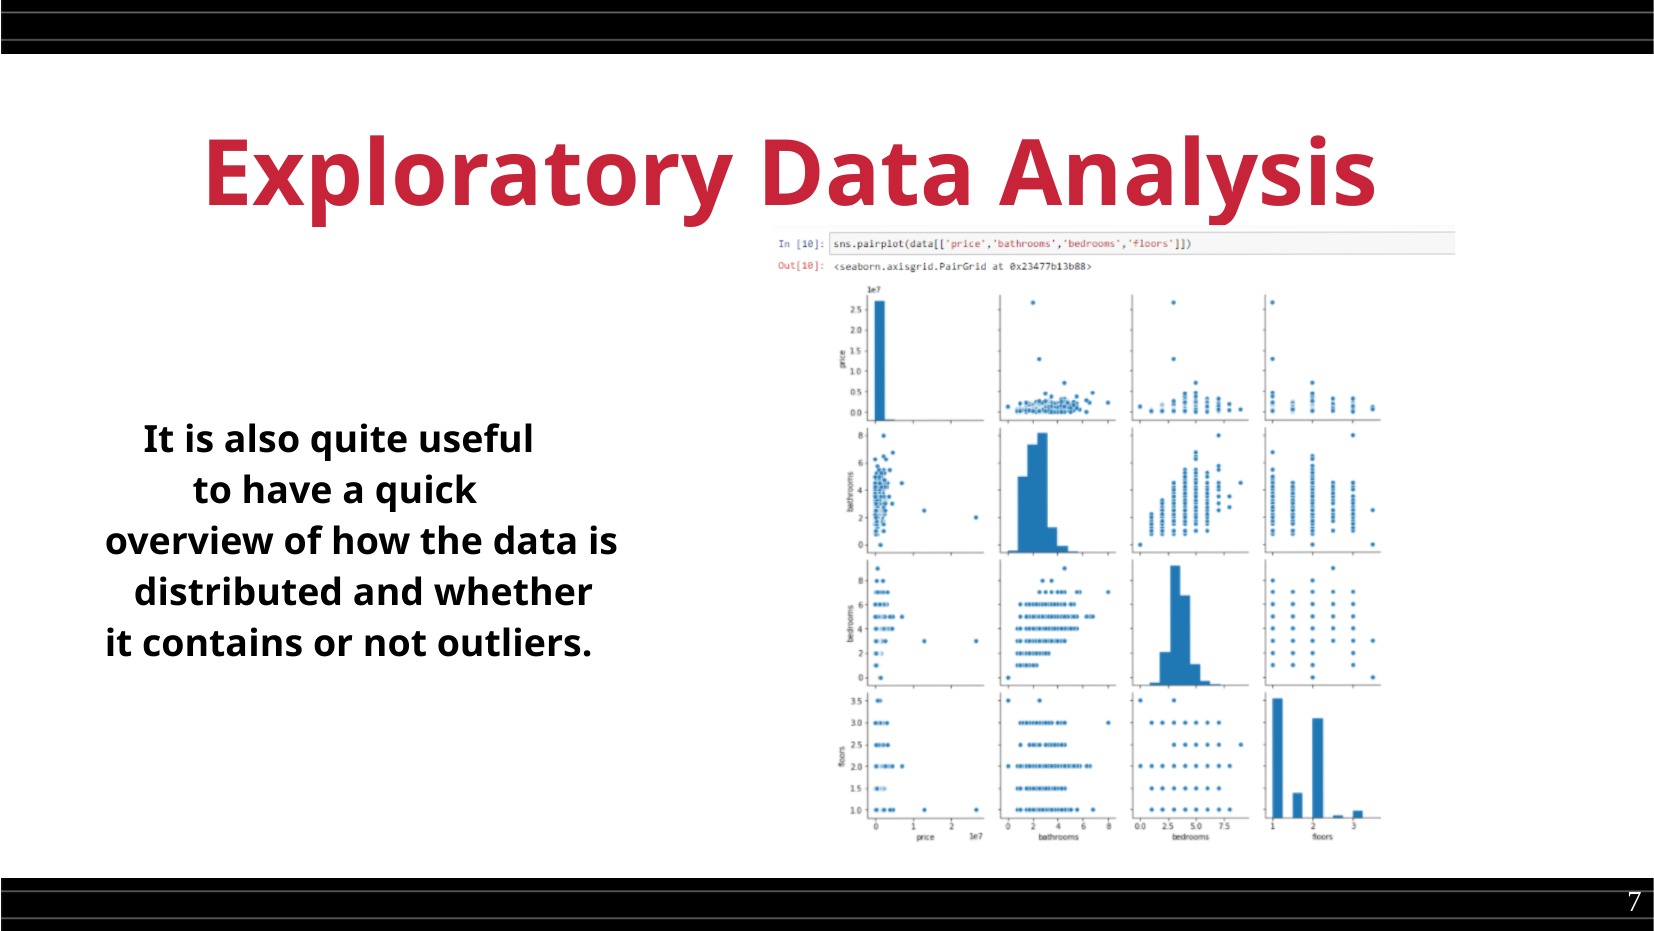

# Exploratory Data Analysis
 It is also quite useful
 to have a quick
overview of how the data is
 distributed and whether
it contains or not outliers.